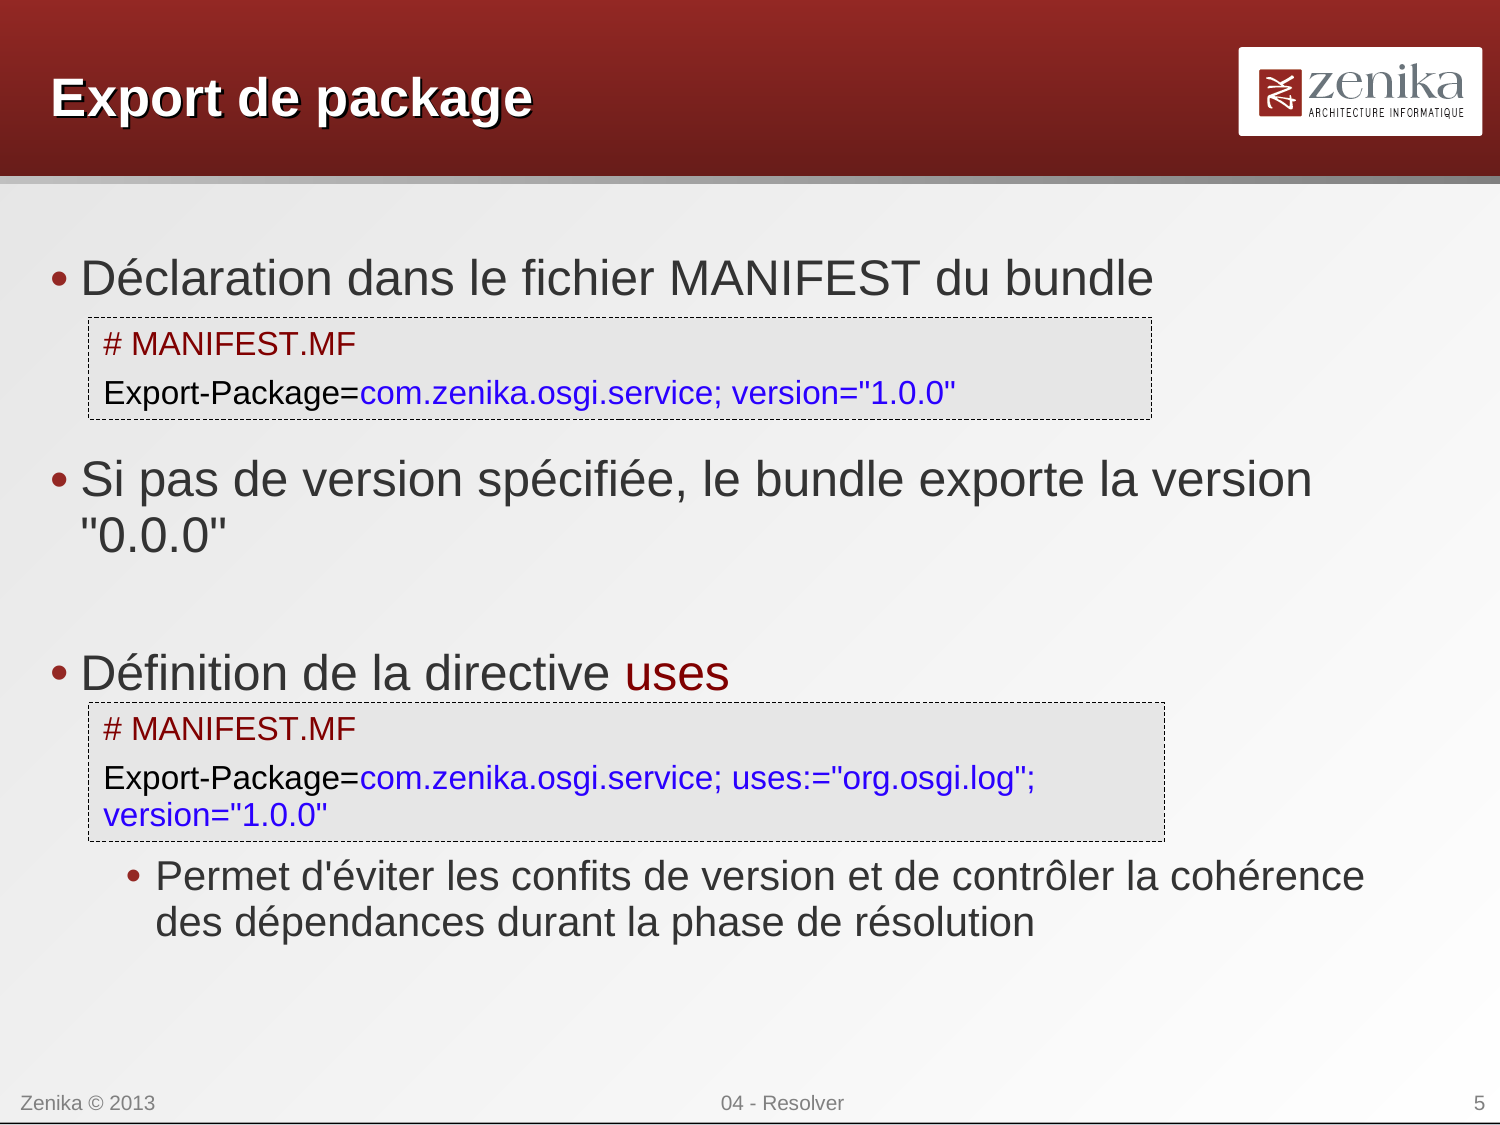

# Export de package
Déclaration dans le fichier MANIFEST du bundle
Si pas de version spécifiée, le bundle exporte la version "0.0.0"
Définition de la directive uses
Permet d'éviter les confits de version et de contrôler la cohérence des dépendances durant la phase de résolution
# MANIFEST.MF
Export-Package=com.zenika.osgi.service; version="1.0.0"
# MANIFEST.MF
Export-Package=com.zenika.osgi.service; uses:="org.osgi.log"; version="1.0.0"